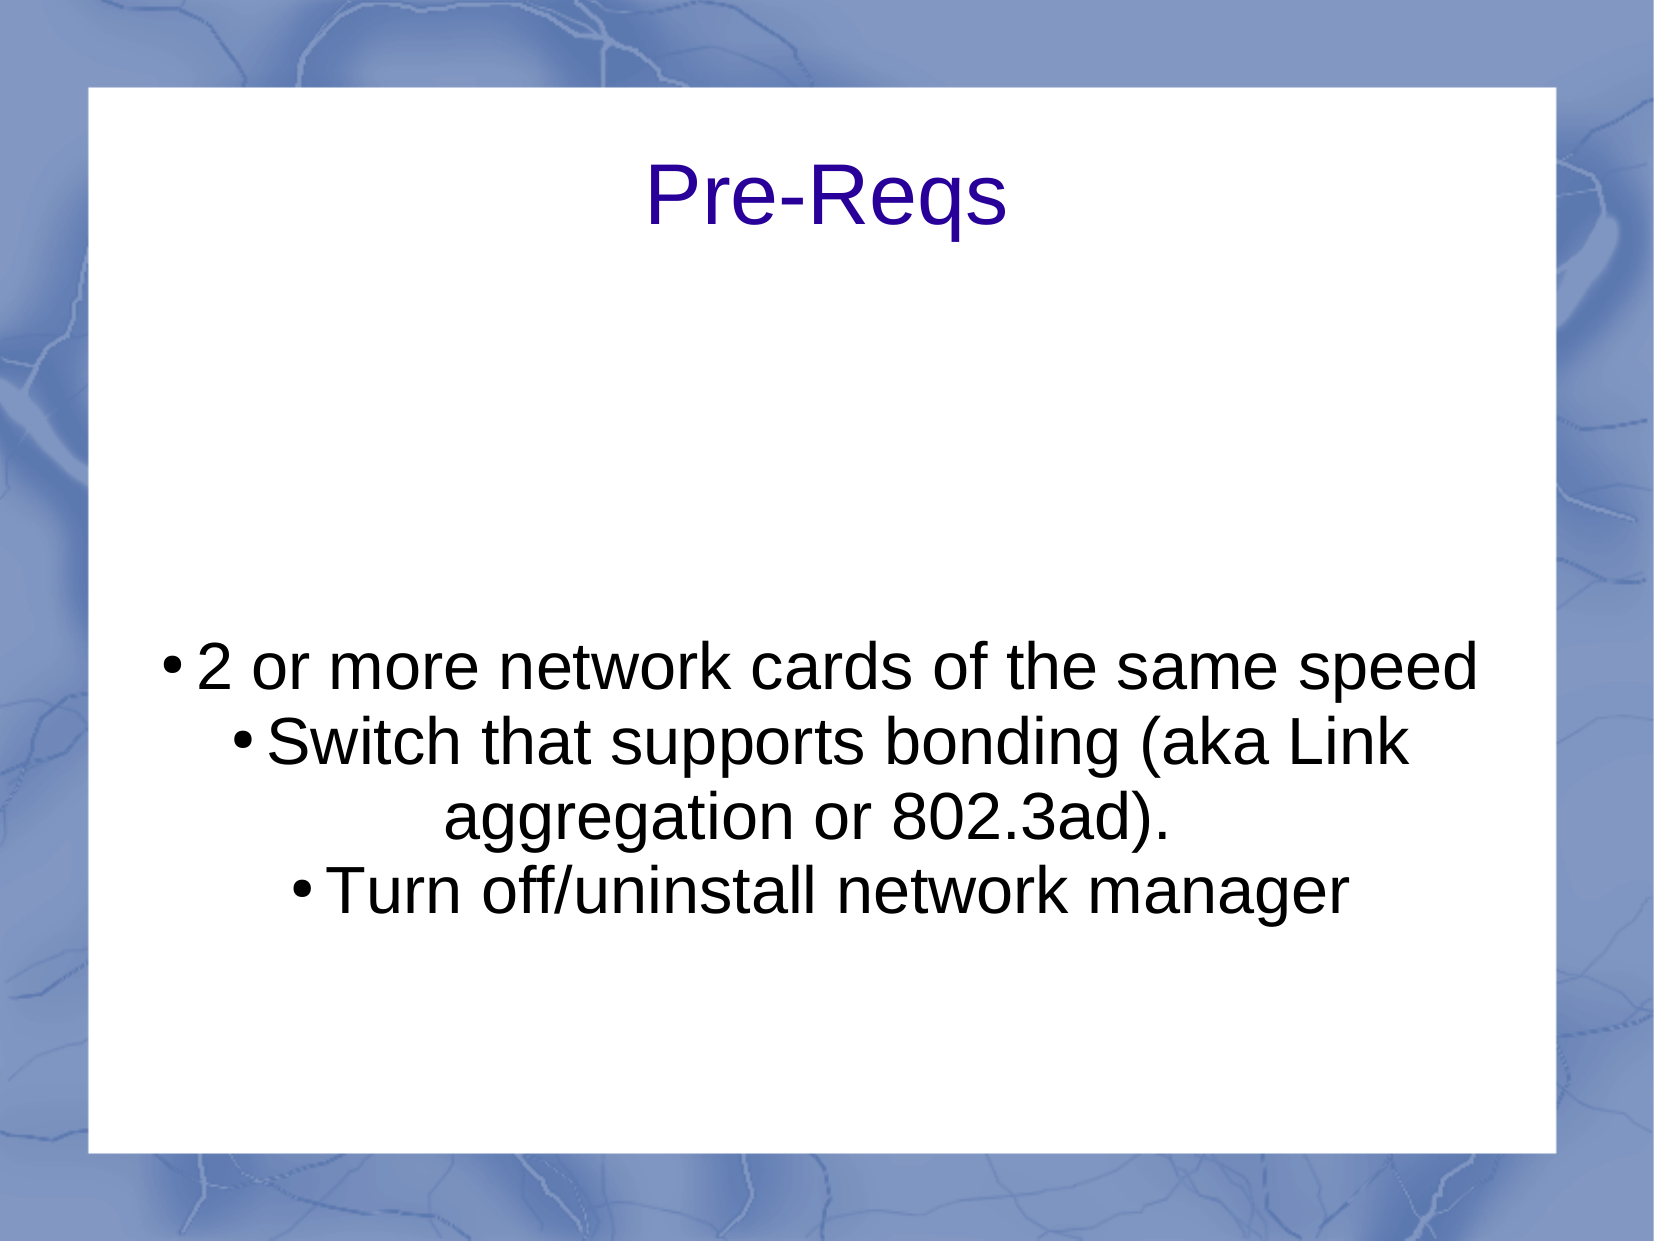

# Pre-Reqs
2 or more network cards of the same speed
Switch that supports bonding (aka Link aggregation or 802.3ad).
Turn off/uninstall network manager